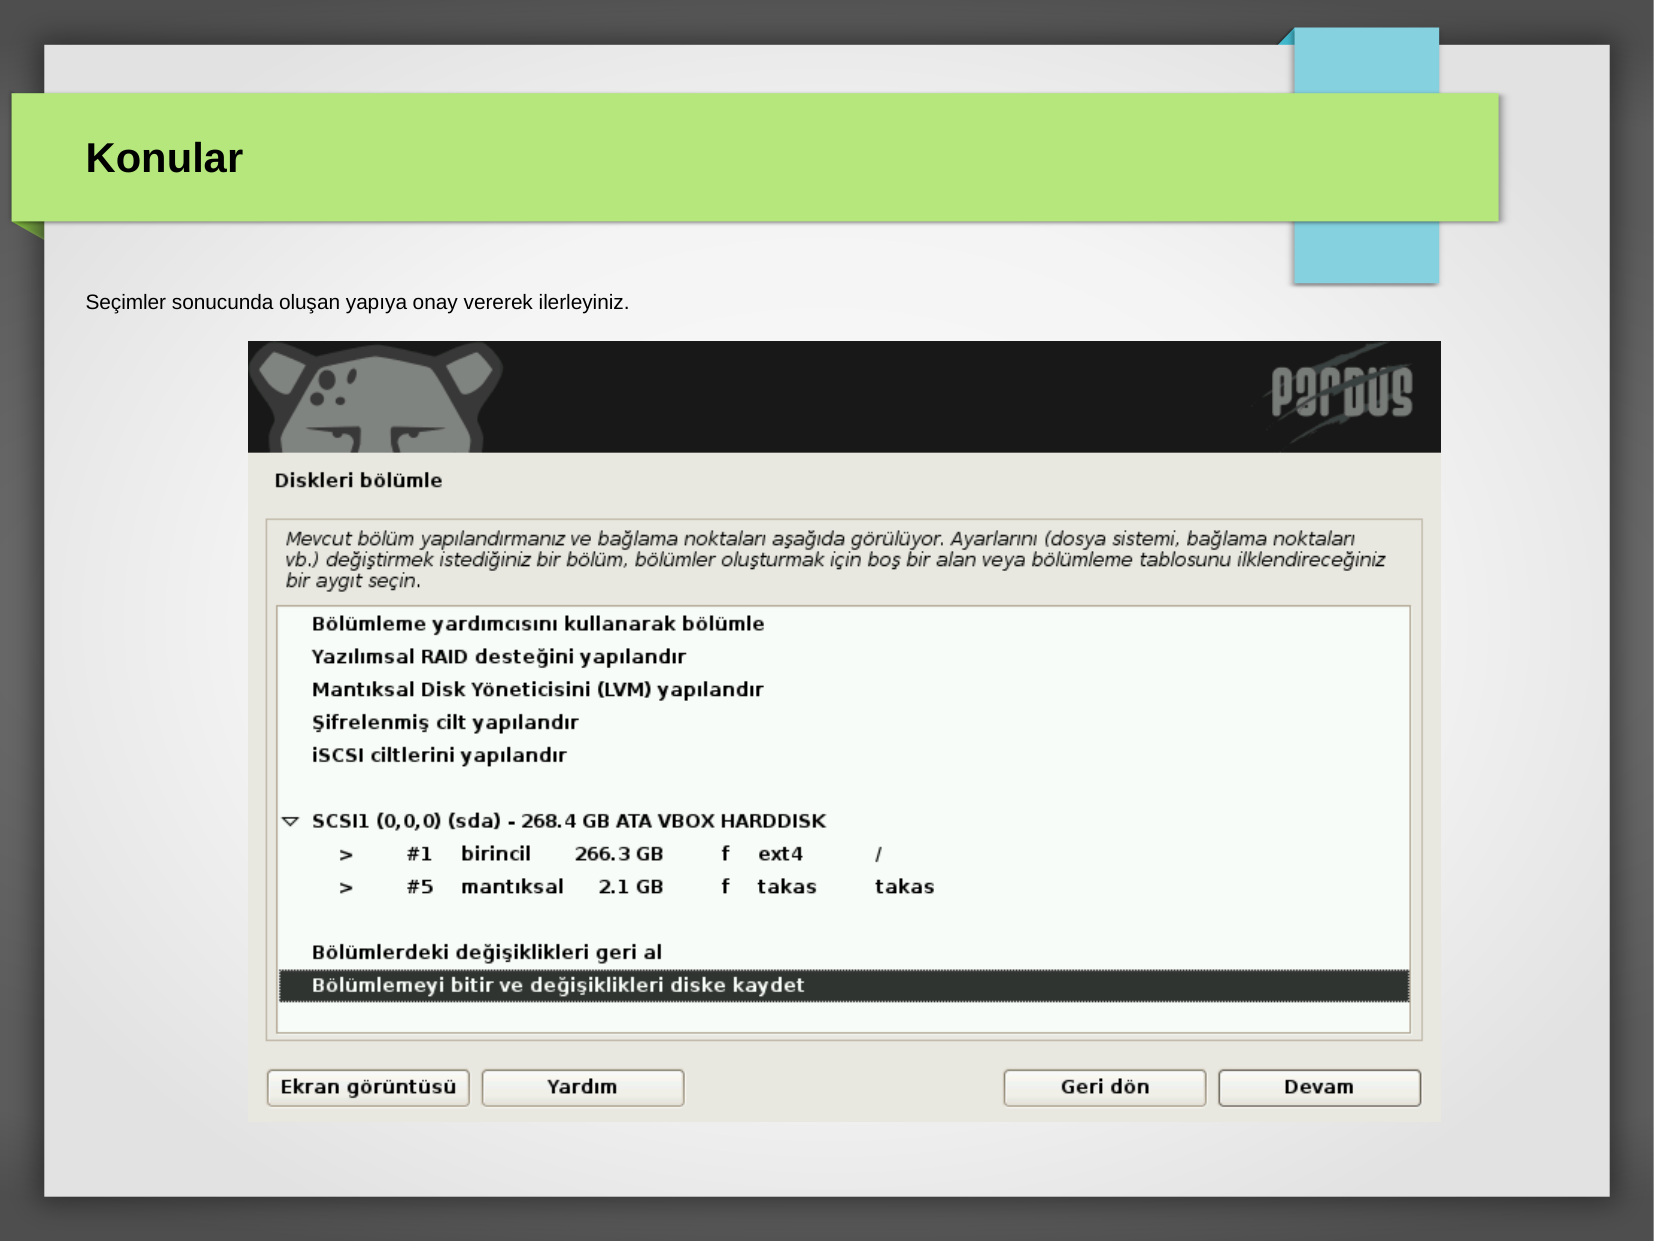

Konular
Seçimler sonucunda oluşan yapıya onay vererek ilerleyiniz.